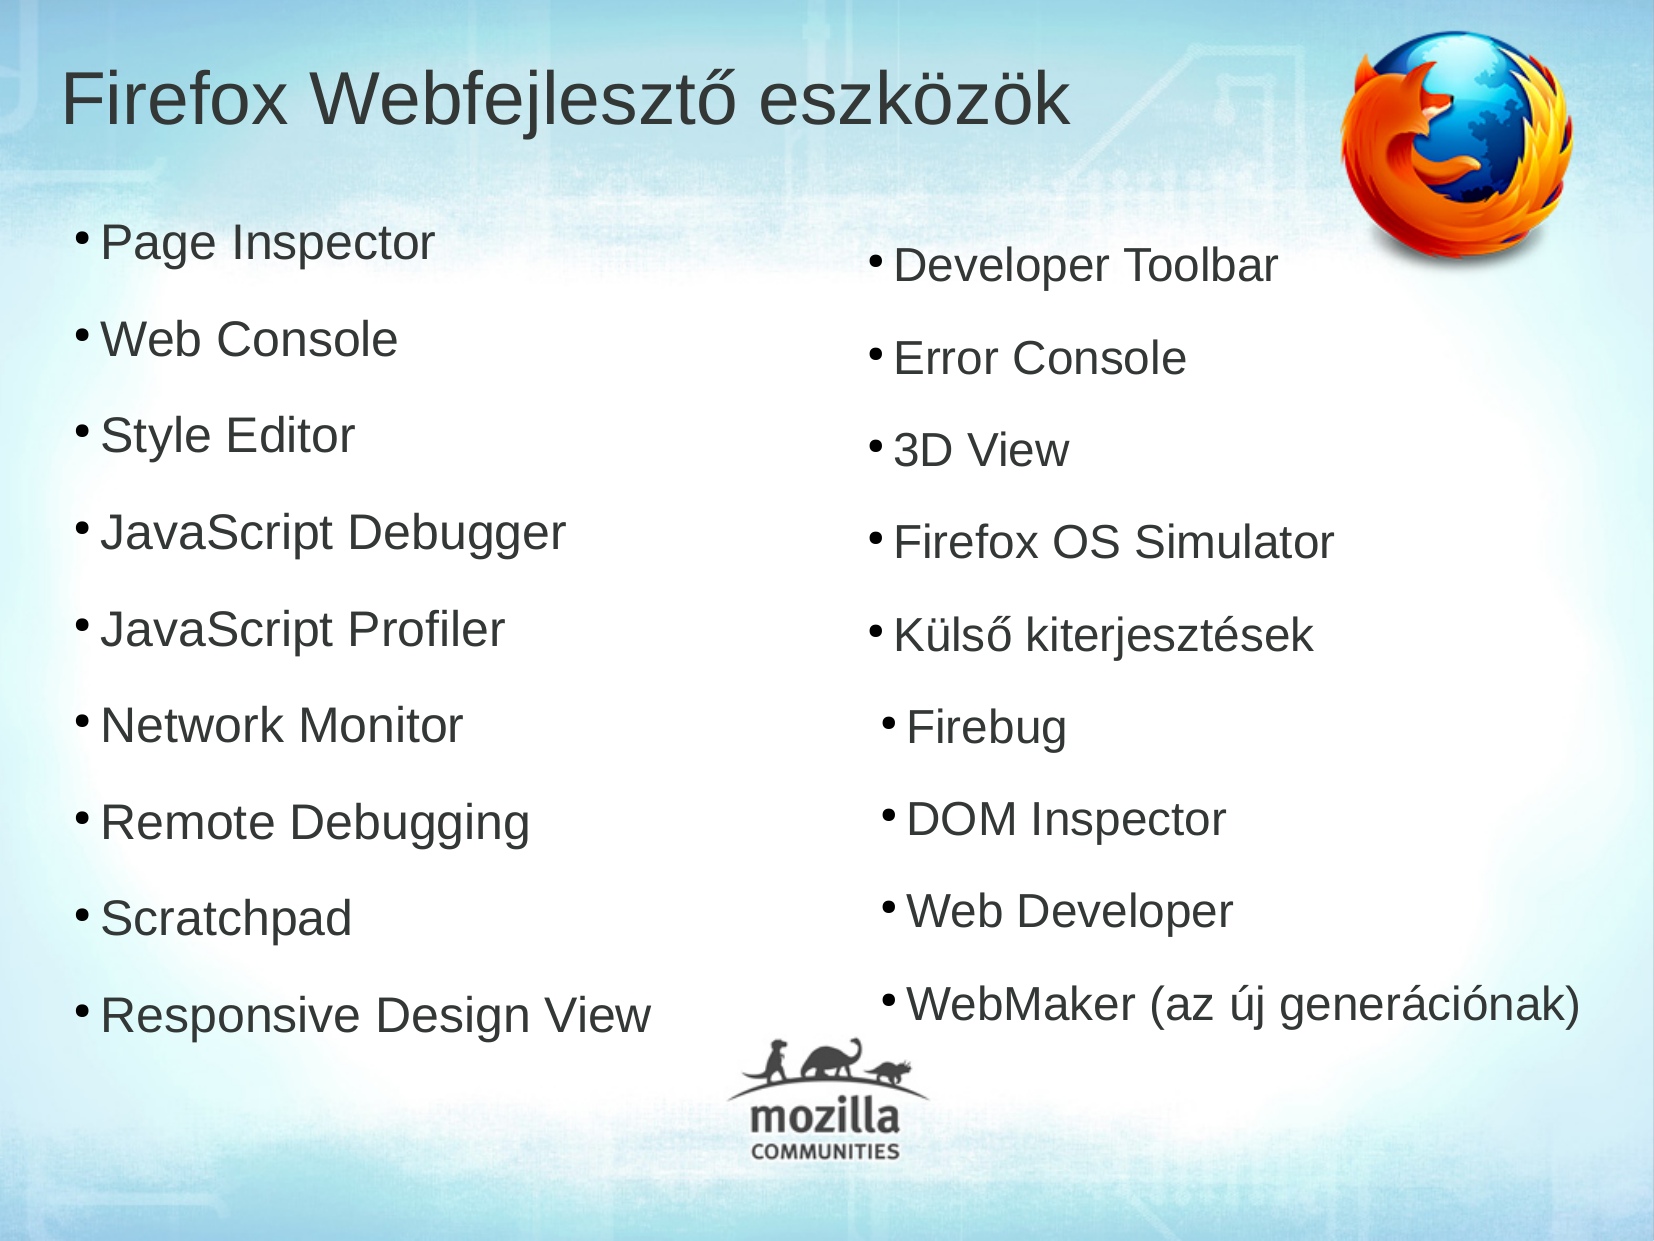

# Firefox Webfejlesztő eszközök
Page Inspector
Web Console
Style Editor
JavaScript Debugger
JavaScript Profiler
Network Monitor
Remote Debugging
Scratchpad
Responsive Design View
Developer Toolbar
Error Console
3D View
Firefox OS Simulator
Külső kiterjesztések
Firebug
DOM Inspector
Web Developer
WebMaker (az új generációnak)